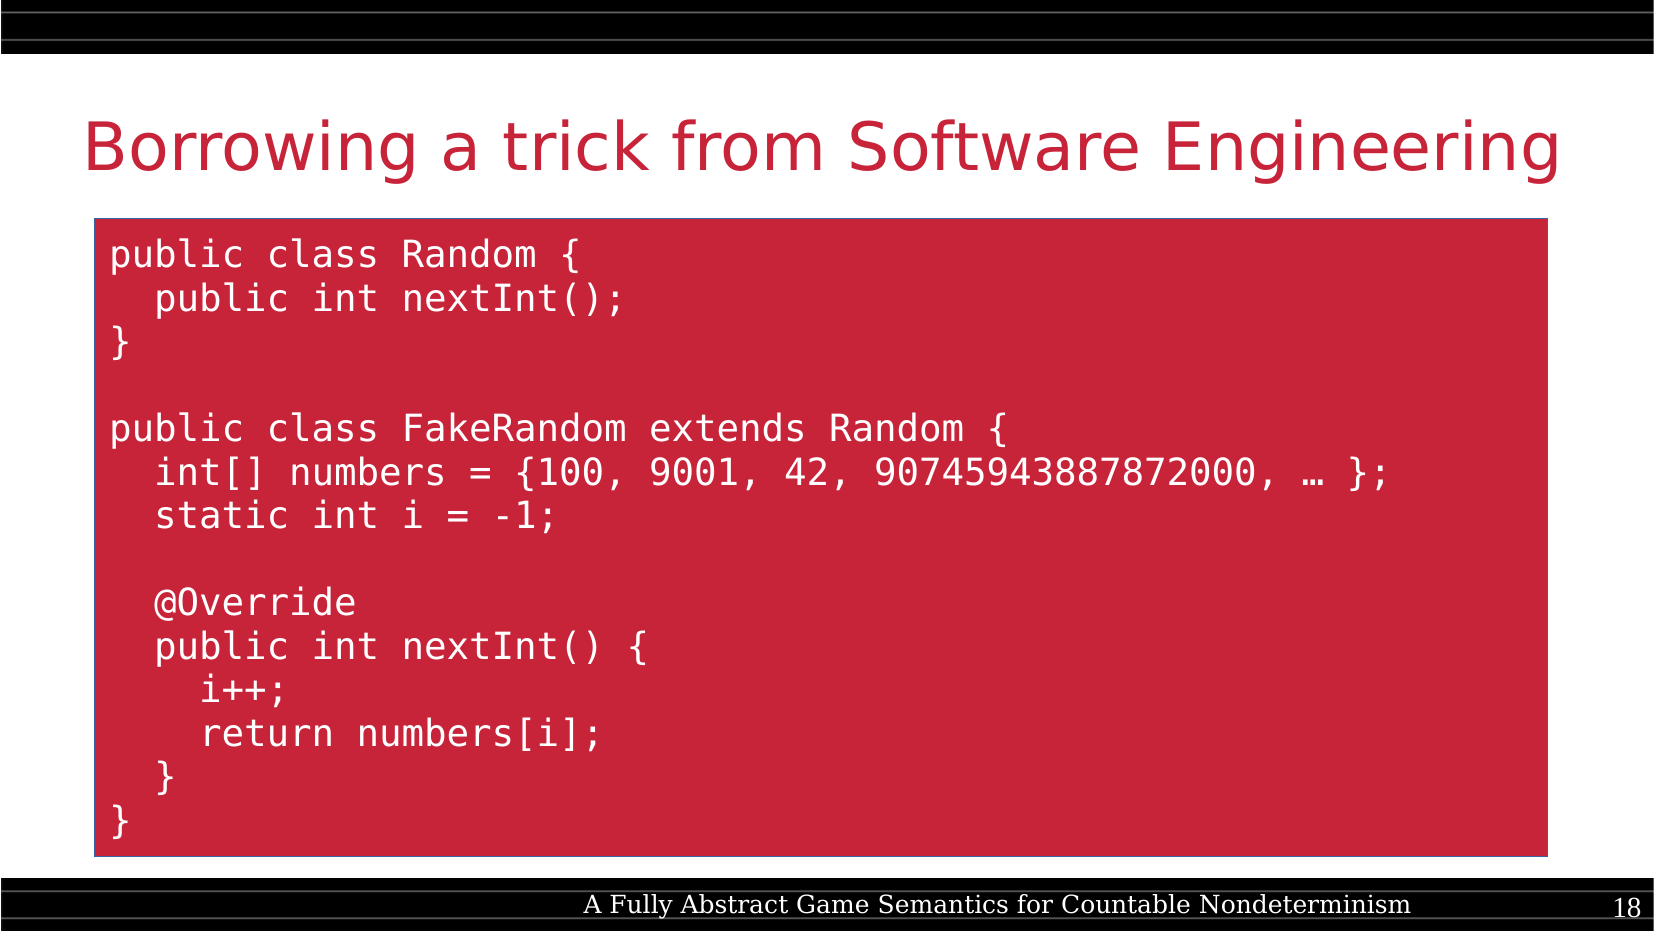

# Borrowing a trick from Software Engineering
public class Random {
 public int nextInt();
}
public class FakeRandom extends Random {
 int[] numbers = {100, 9001, 42, 90745943887872000, … };
 static int i = -1;
 @Override
 public int nextInt() {
 i++;
 return numbers[i];
 }
}